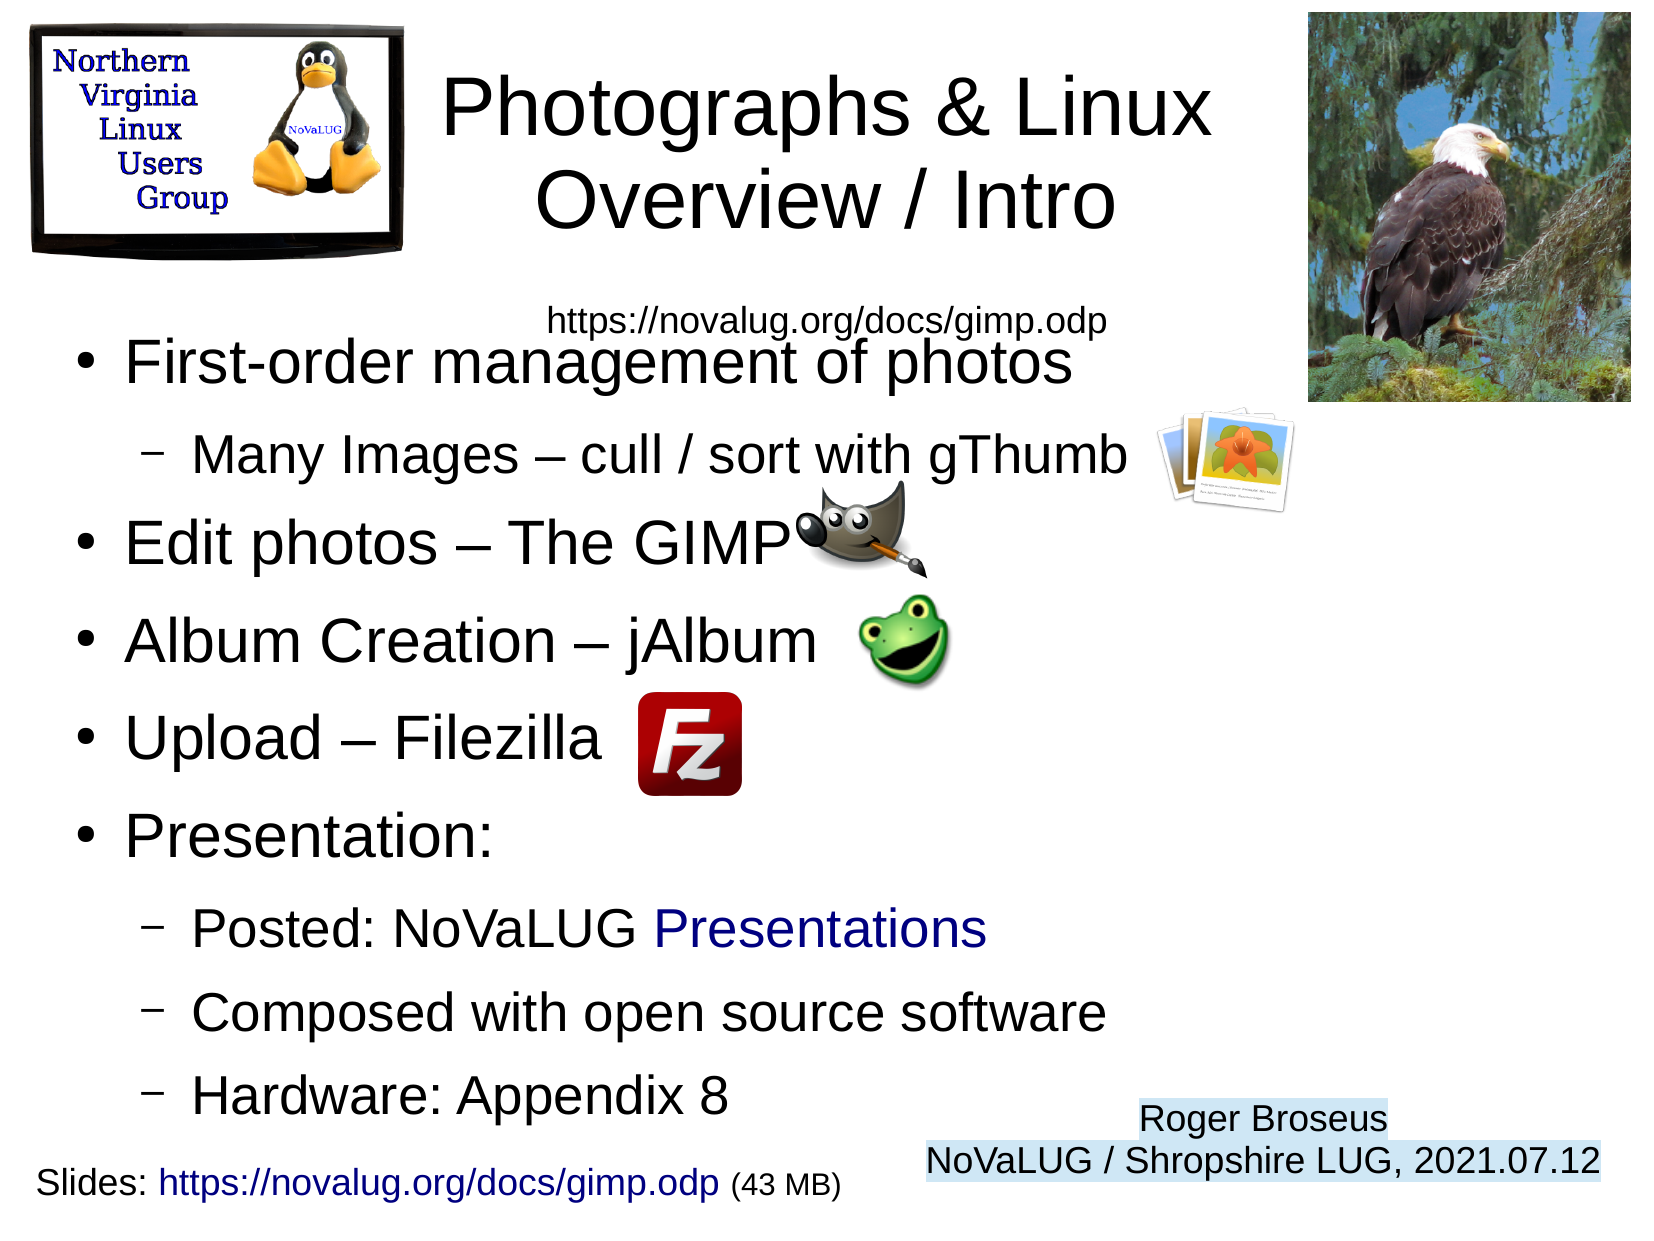

# Photographs & Linux Overview / Intro
https://novalug.org/docs/gimp.odp
First-order management of photos
Many Images – cull / sort with gThumb
Edit photos – The GIMP
Album Creation – jAlbum
Upload – Filezilla
Presentation:
Posted: NoVaLUG Presentations
Composed with open source software
Hardware: Appendix 8
Roger Broseus
NoVaLUG / Shropshire LUG, 2021.07.12
Slides: https://novalug.org/docs/gimp.odp (43 MB)